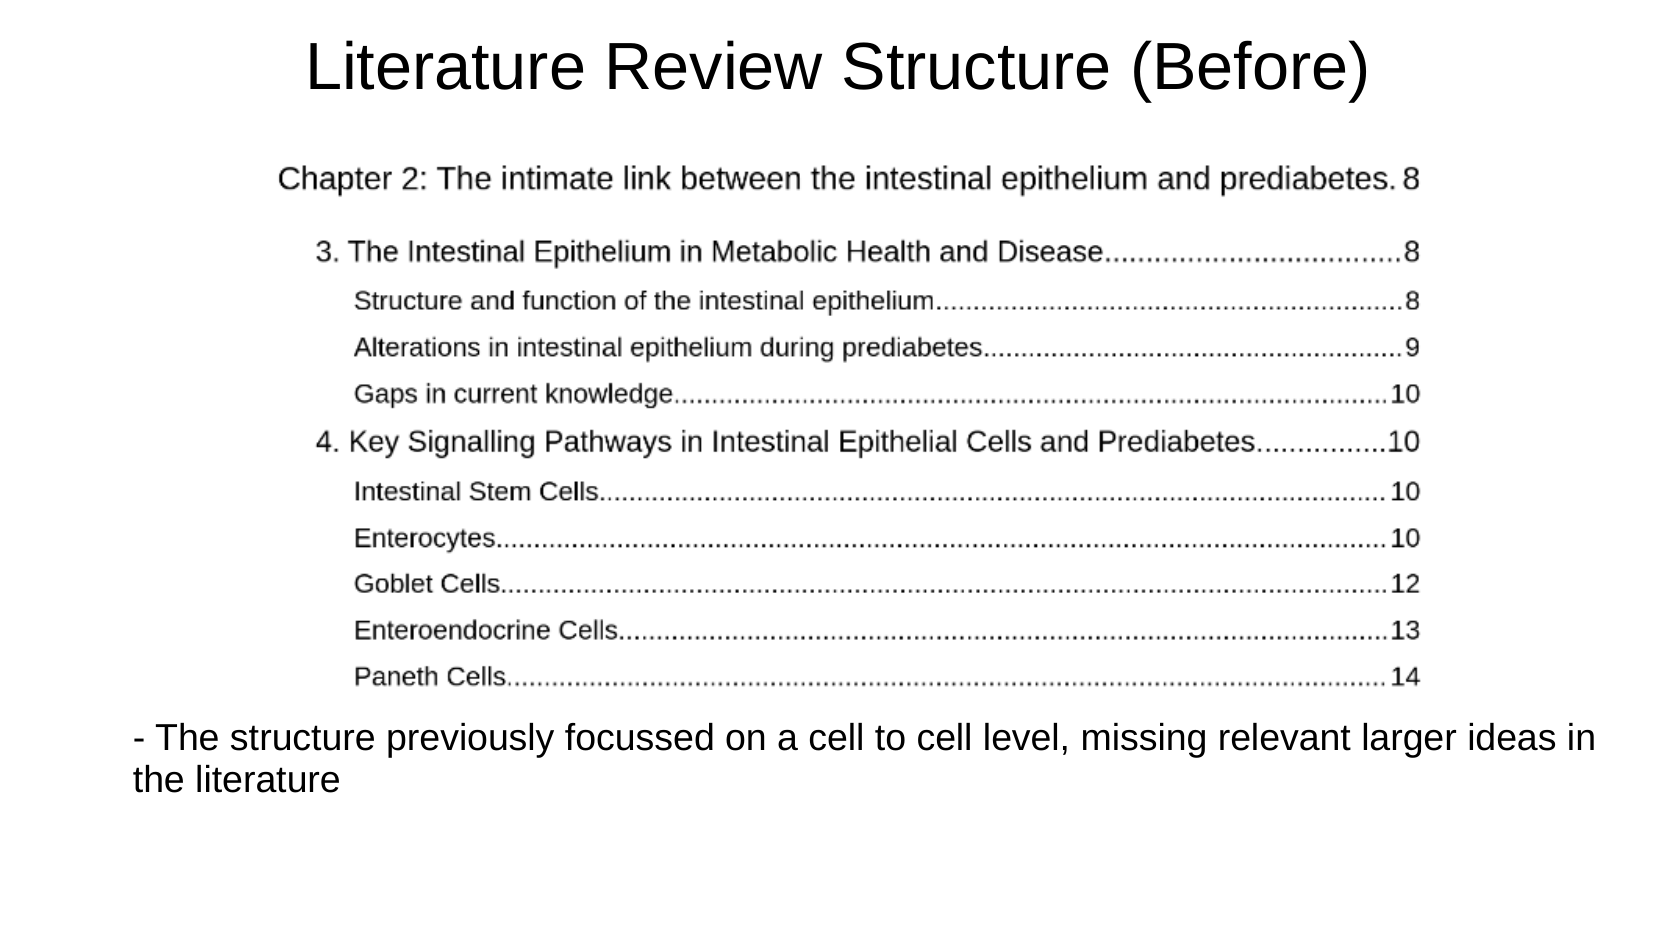

# Literature Review Structure (Before)
- The structure previously focussed on a cell to cell level, missing relevant larger ideas in the literature